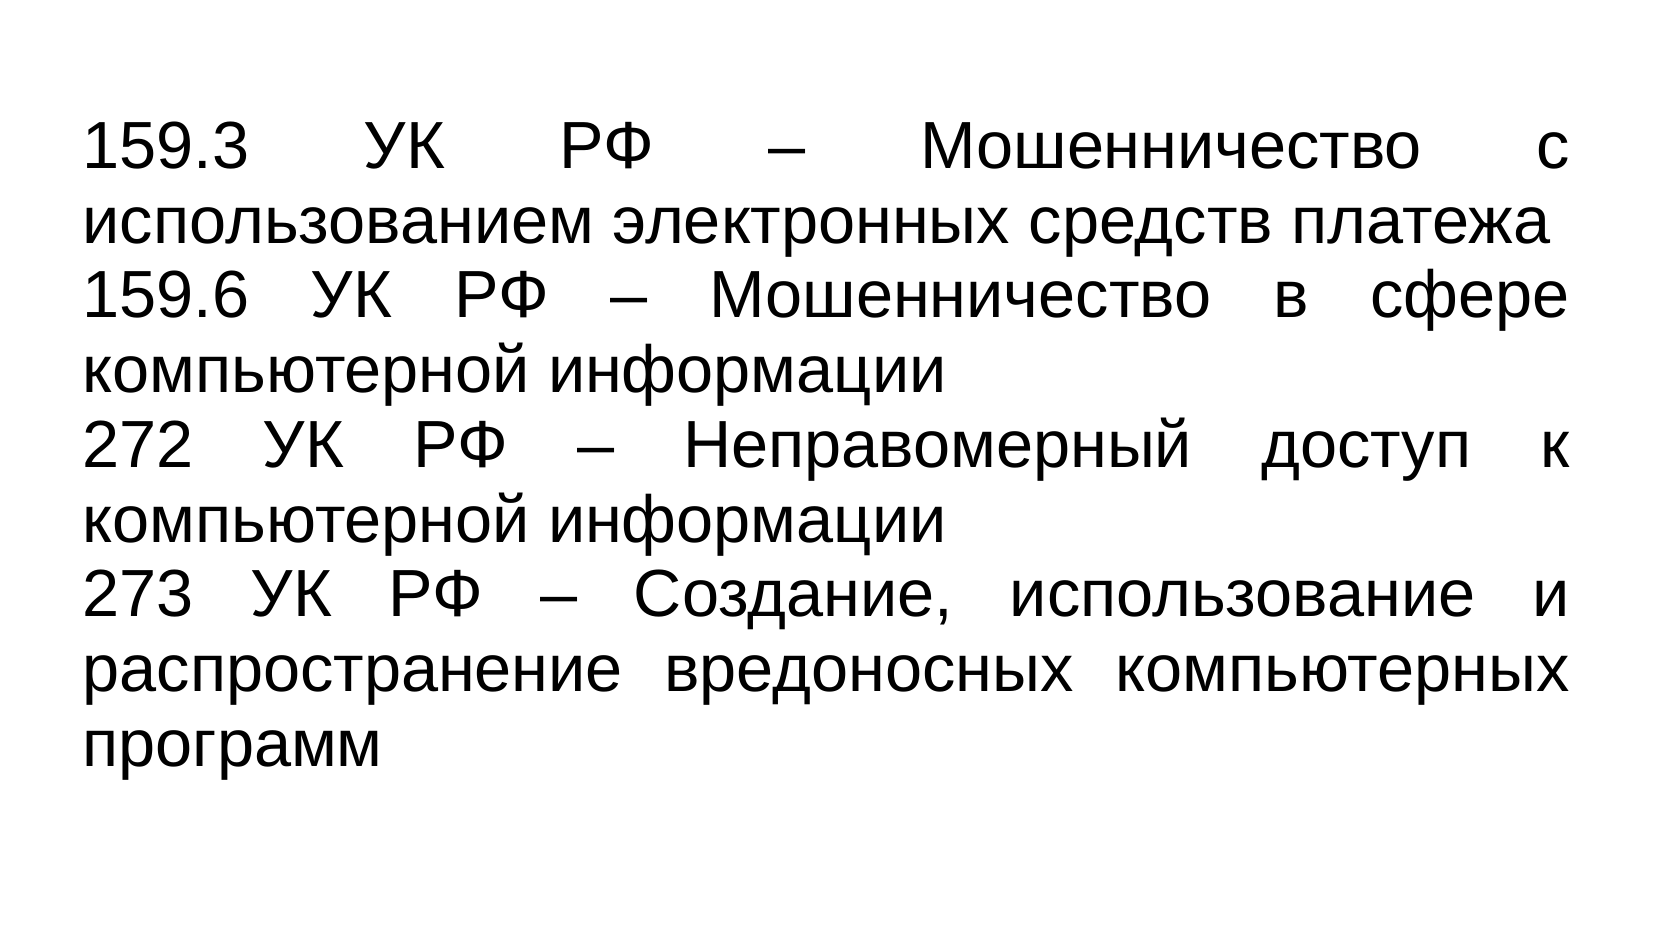

# 159.3 УК РФ – Мошенничество с использованием электронных средств платежа
159.6 УК РФ – Мошенничество в сфере компьютерной информации
272 УК РФ – Неправомерный доступ к компьютерной информации
273 УК РФ – Создание, использование и распространение вредоносных компьютерных программ